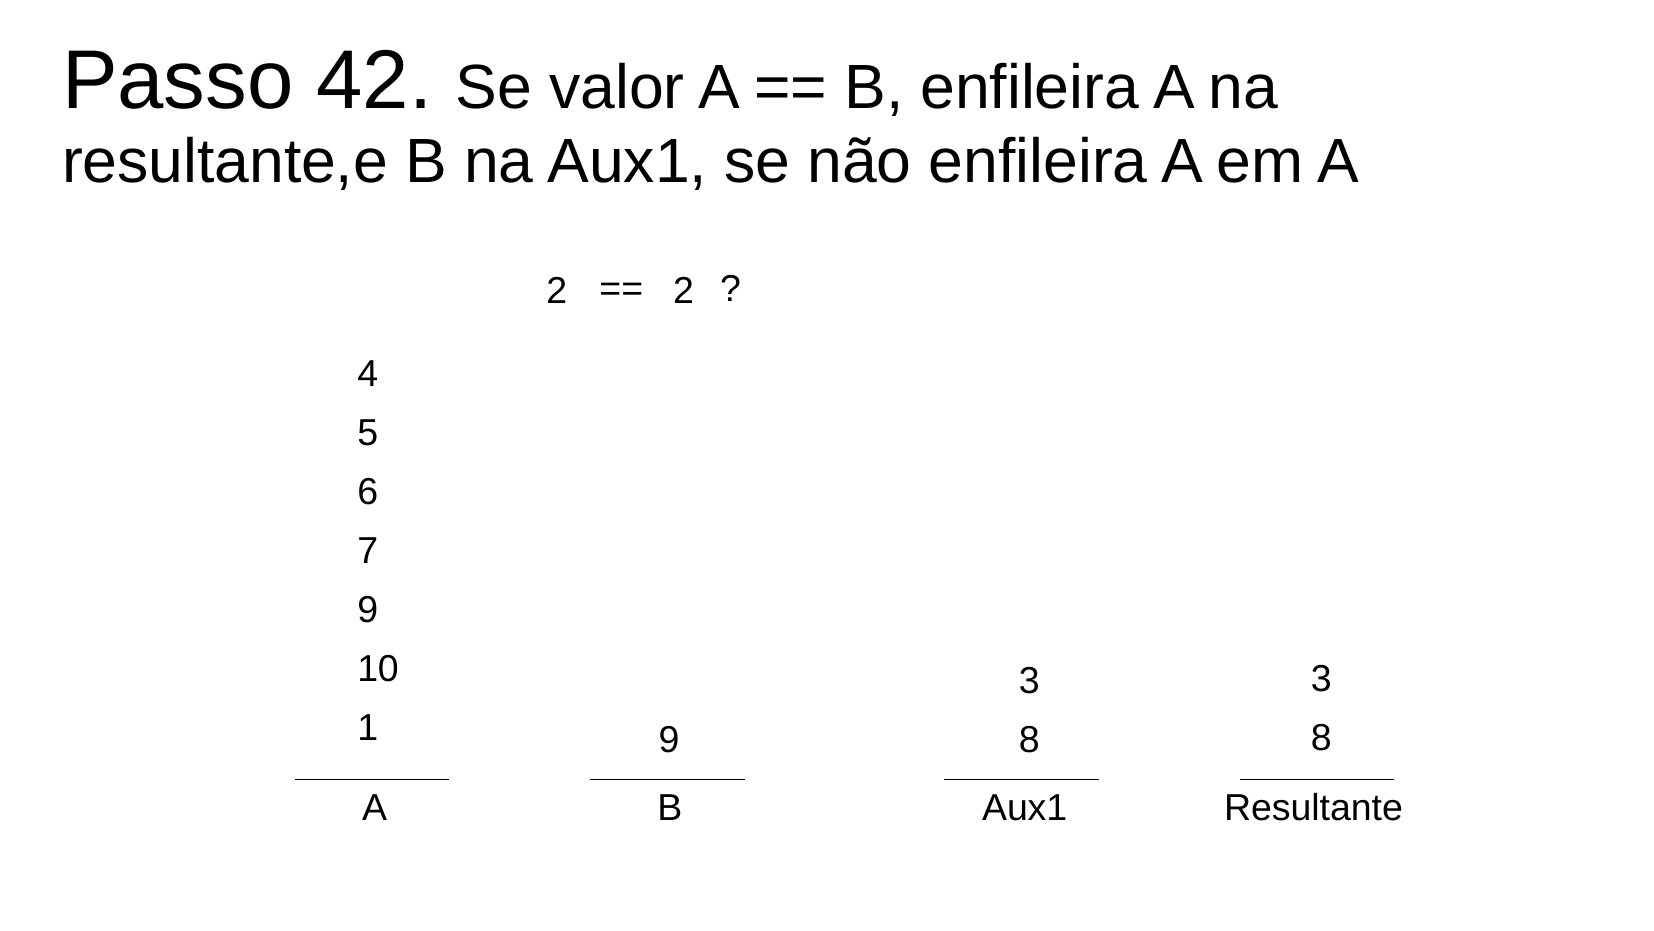

Passo 42. Se valor A == B, enfileira A na resultante,e B na Aux1, se não enfileira A em A
==
?
2
2
4
5
6
7
9
10
3
3
1
8
9
8
A
B
Aux1
Resultante